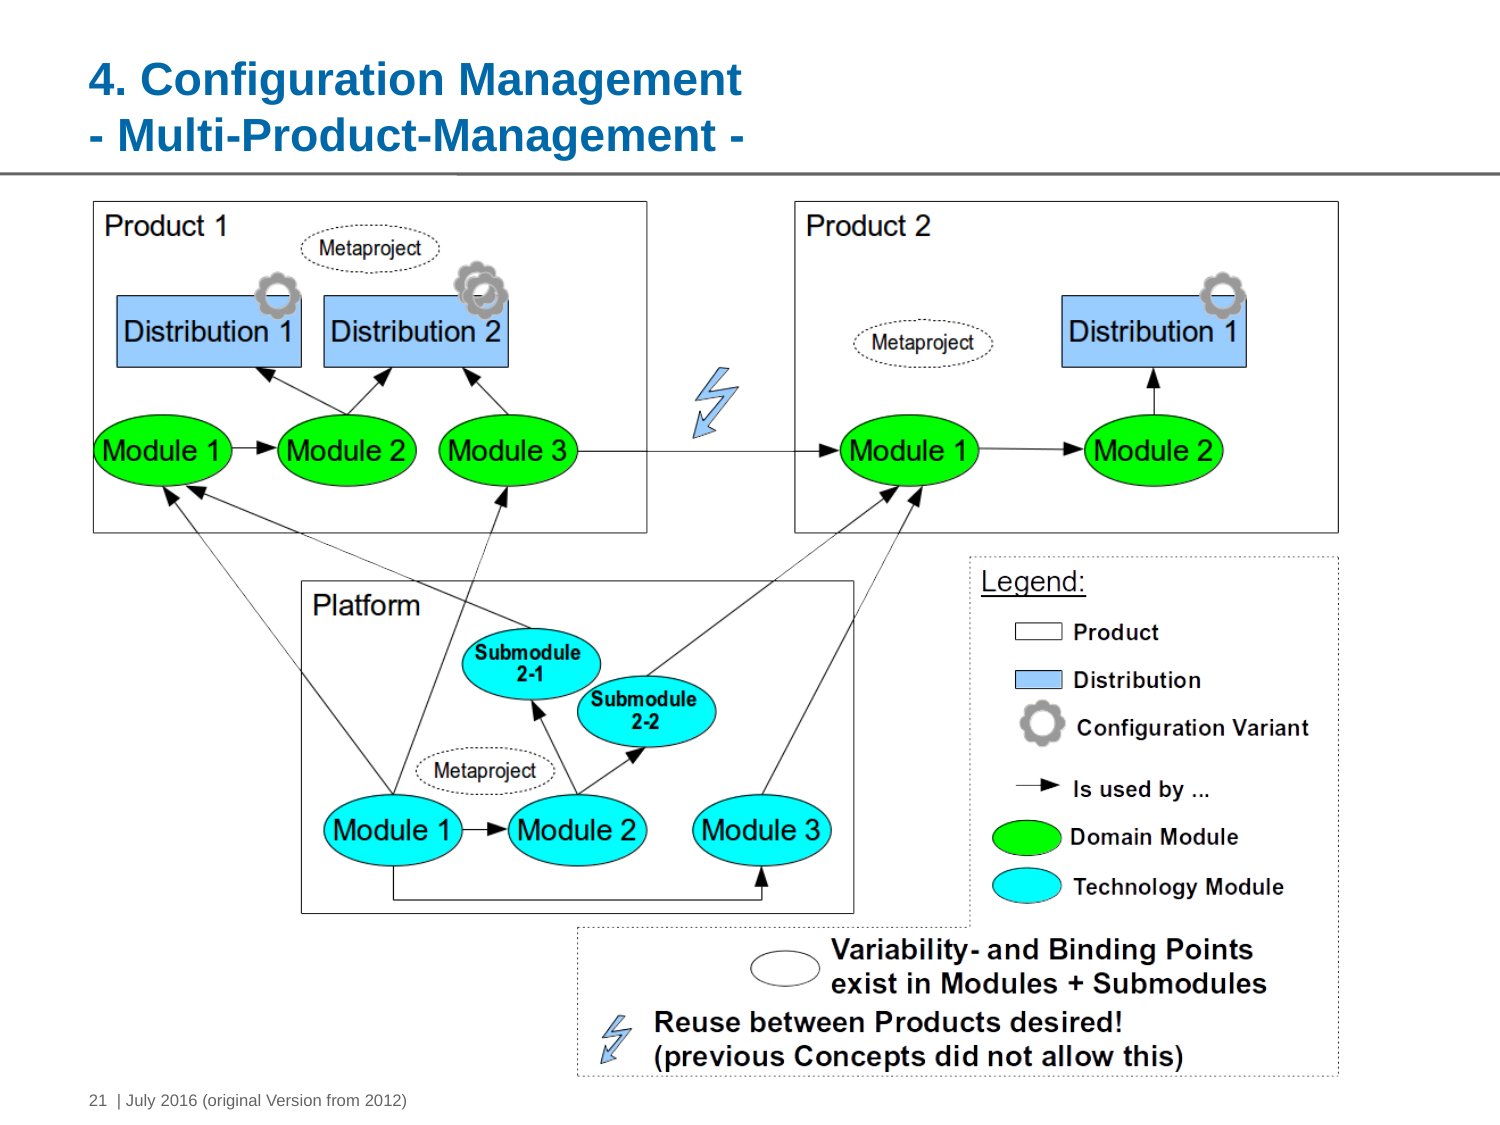

# 4. Configuration Management - Multi-Product-Management -